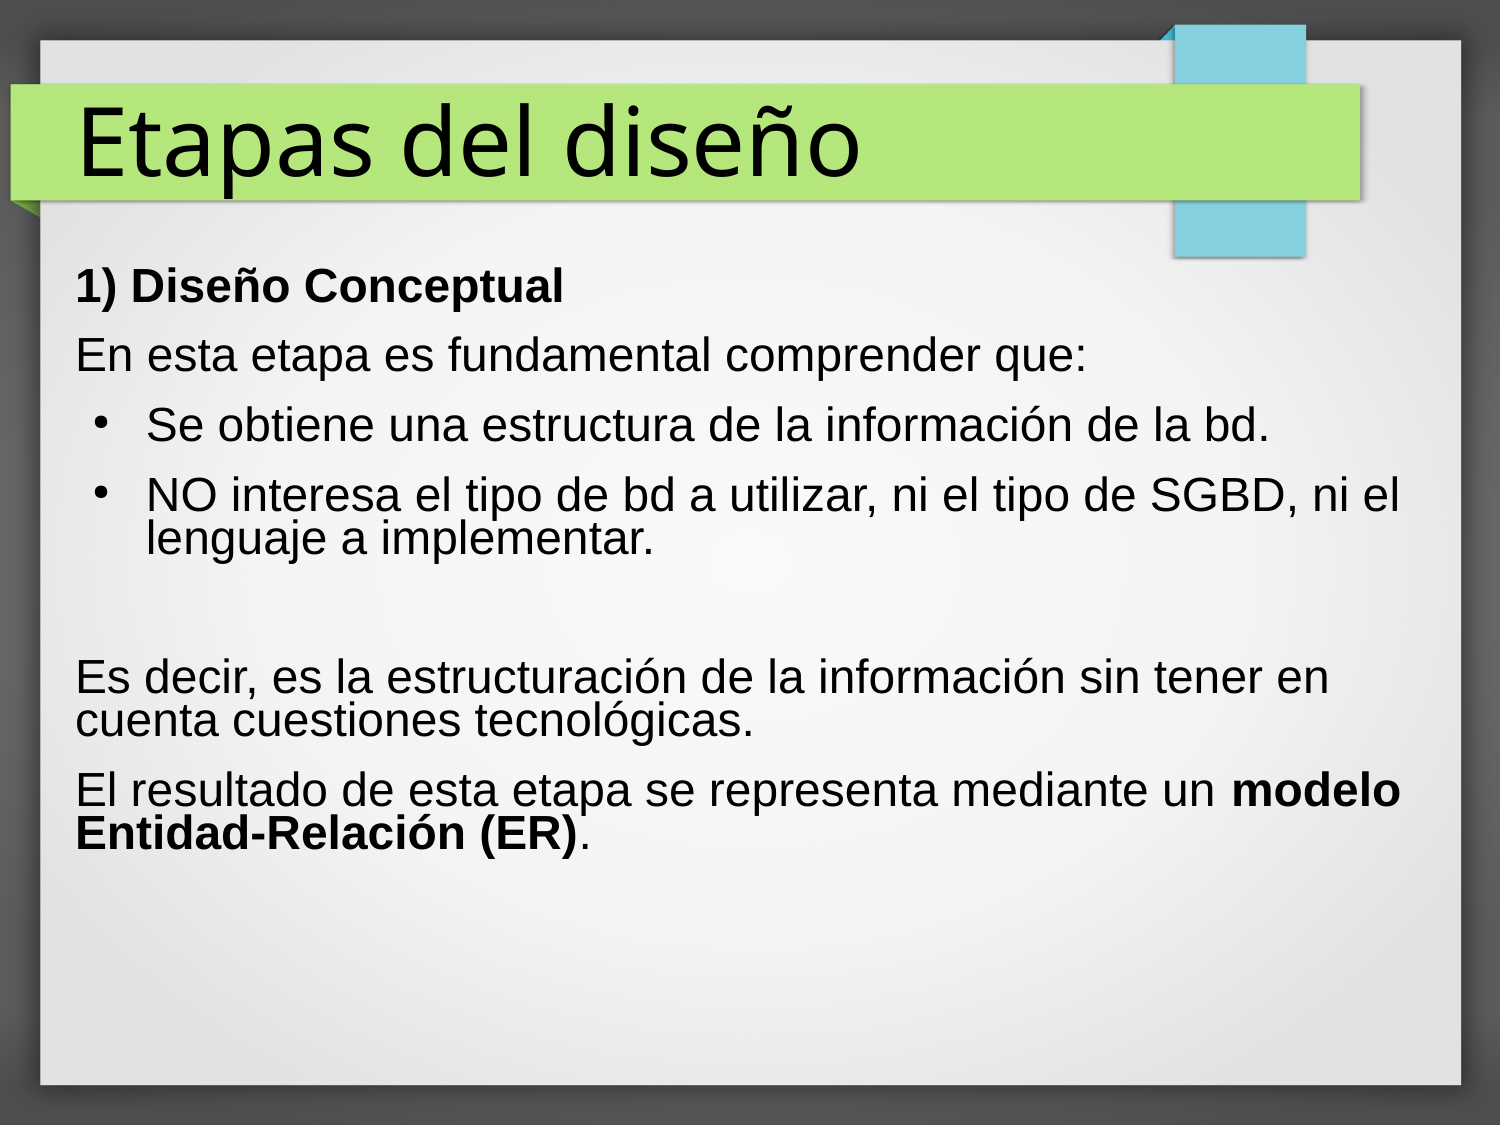

# Etapas del diseño
1) Diseño Conceptual
En esta etapa es fundamental comprender que:
Se obtiene una estructura de la información de la bd.
NO interesa el tipo de bd a utilizar, ni el tipo de SGBD, ni el lenguaje a implementar.
Es decir, es la estructuración de la información sin tener en cuenta cuestiones tecnológicas.
El resultado de esta etapa se representa mediante un modelo Entidad-Relación (ER).